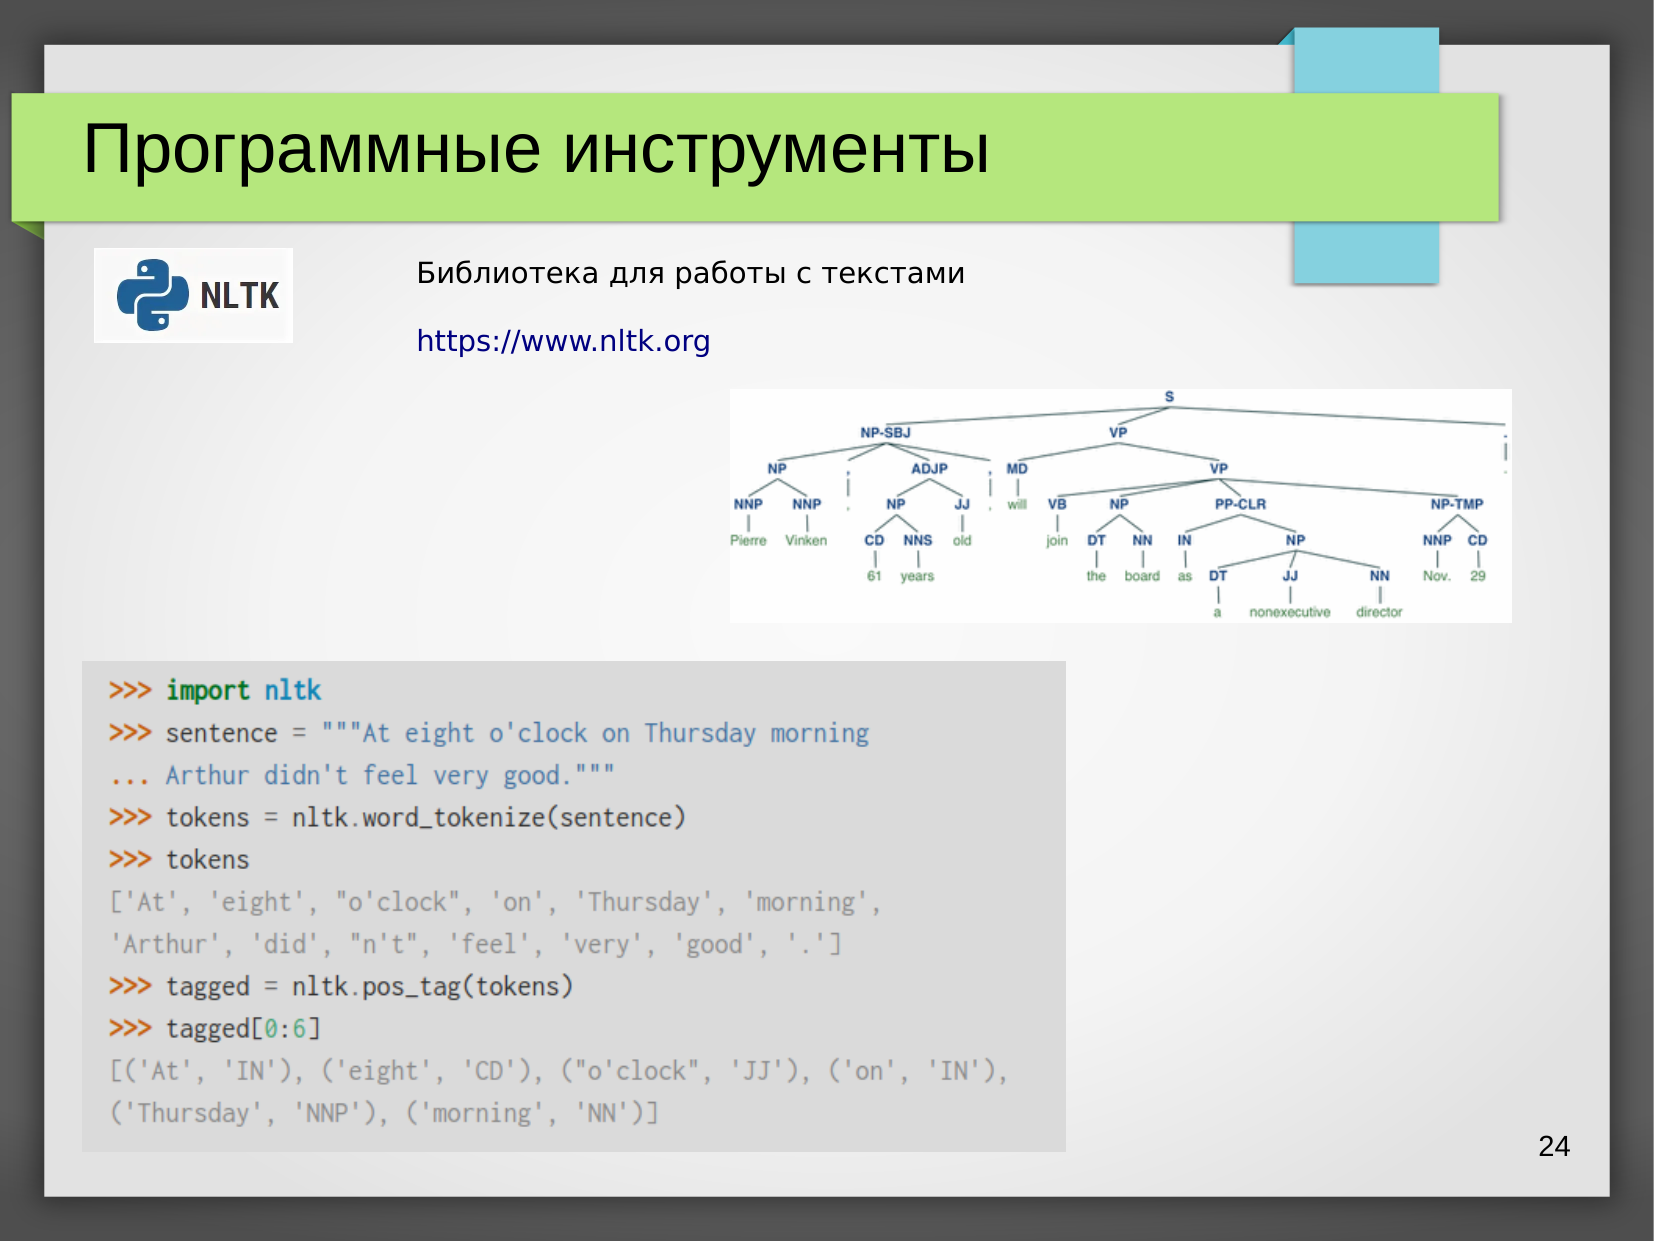

# Программные инструменты
Библиотека для работы с текстами
https://www.nltk.org
24